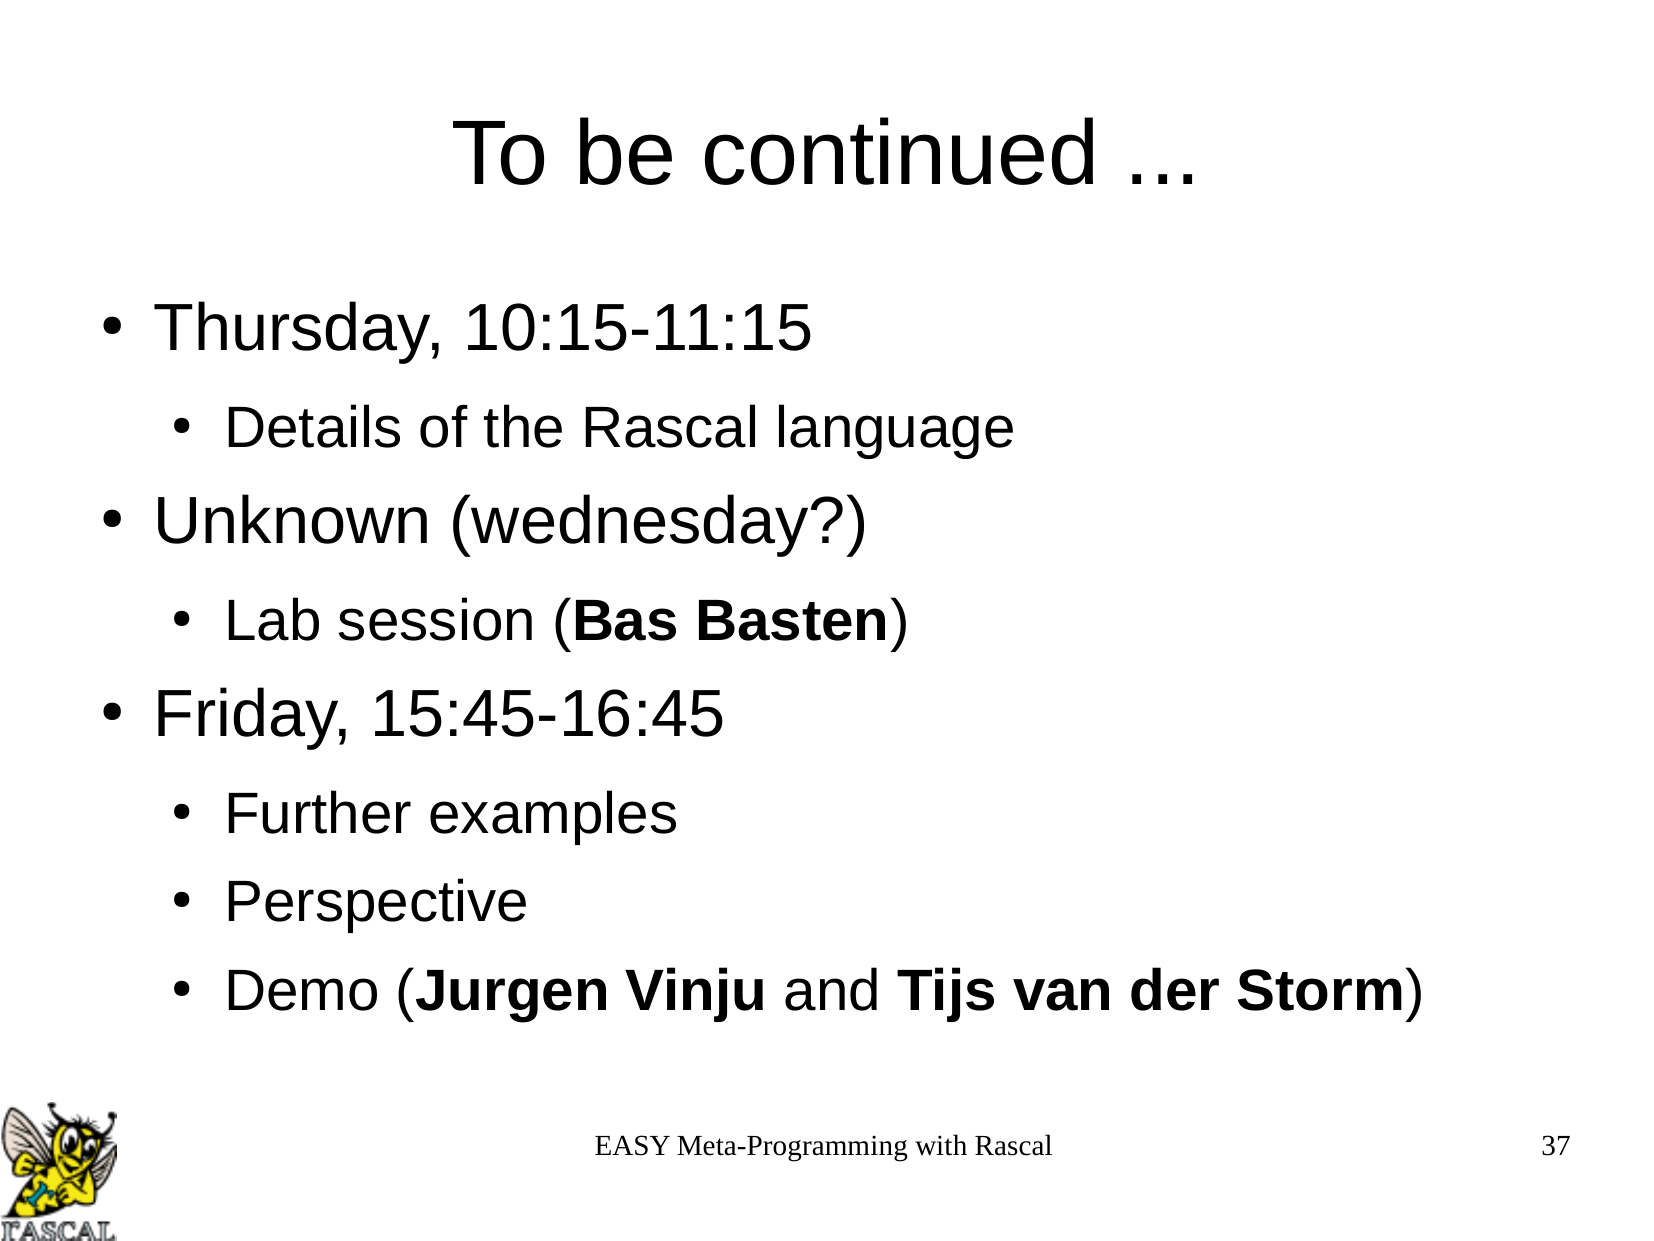

# To be continued ...
Thursday, 10:15-11:15
Details of the Rascal language
Unknown (wednesday?)
Lab session (Bas Basten)
Friday, 15:45-16:45
Further examples
Perspective
Demo (Jurgen Vinju and Tijs van der Storm)
37